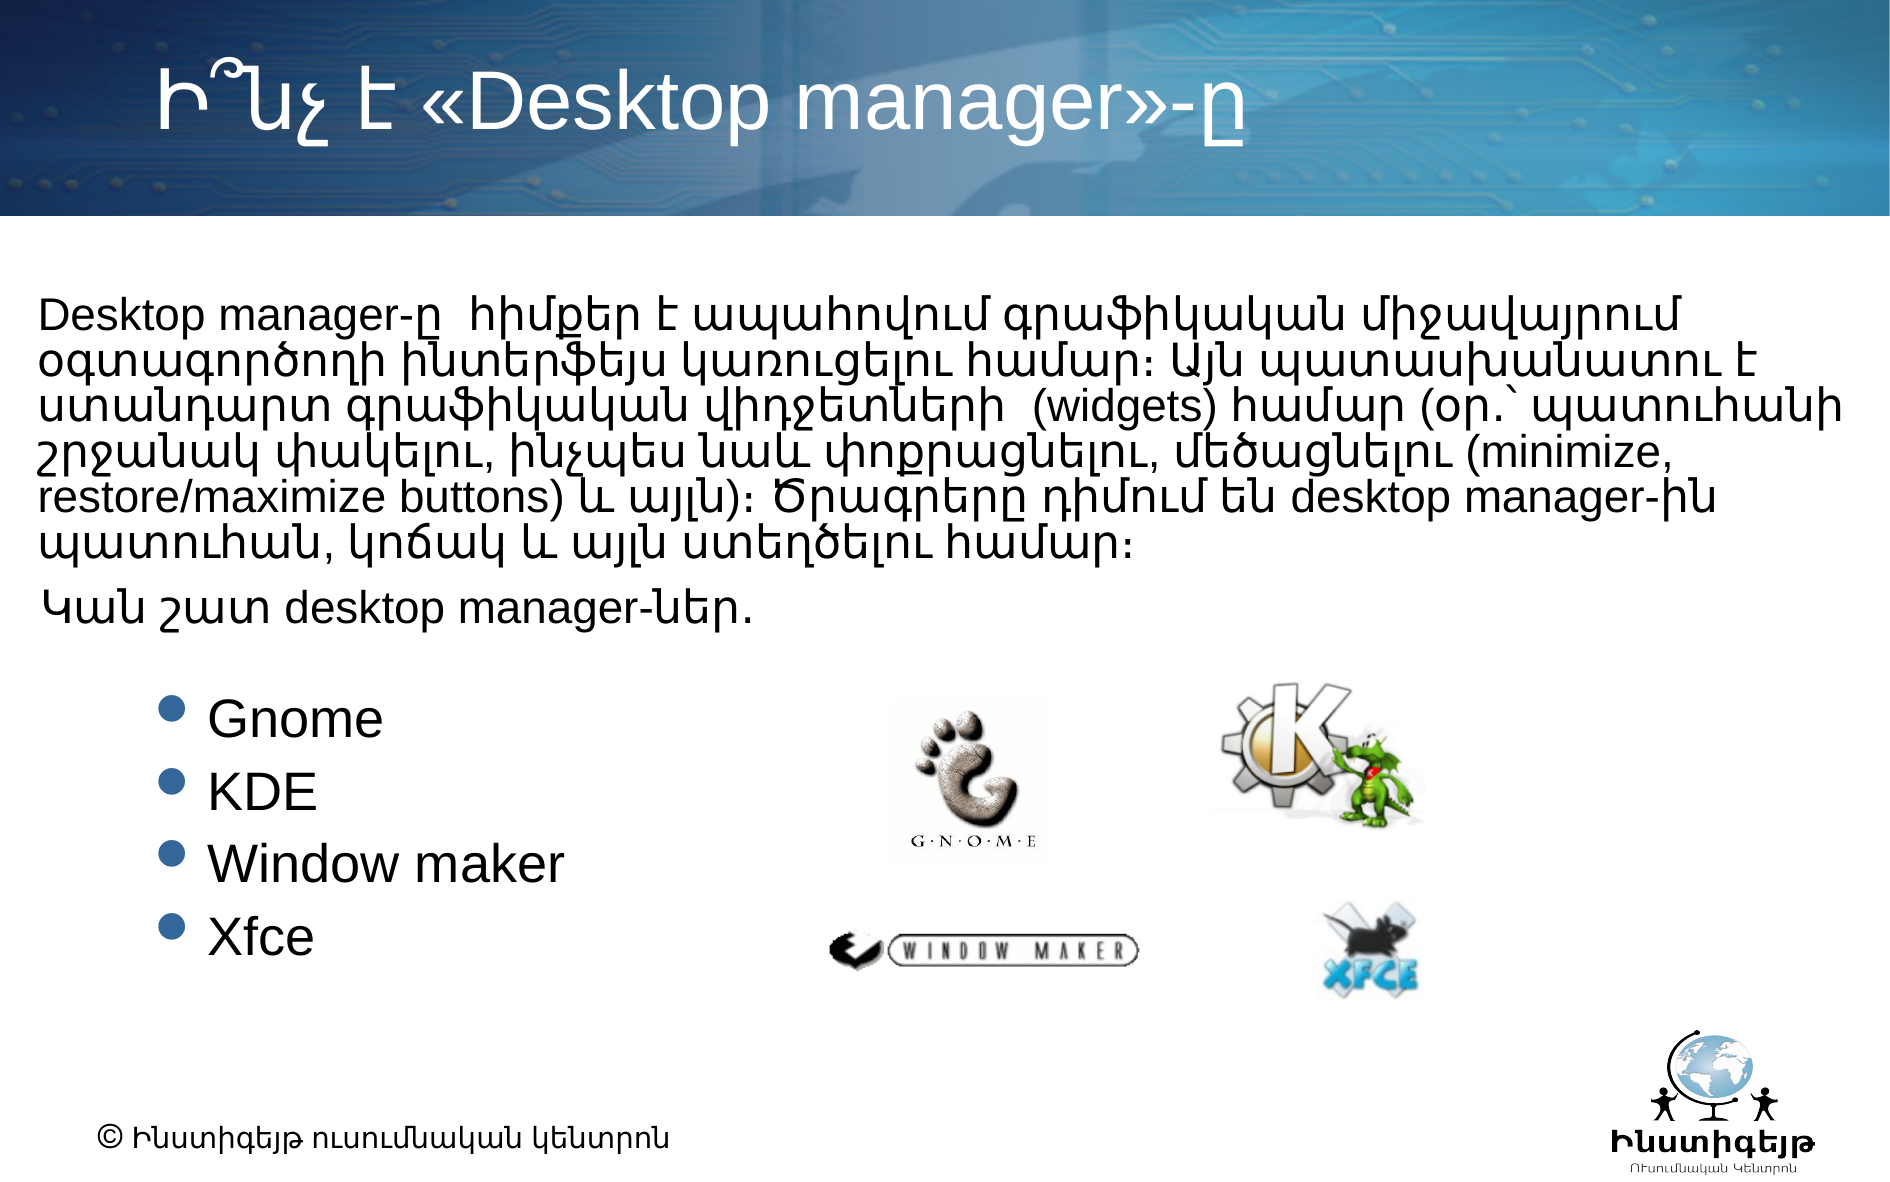

Ի՞նչ է «Desktop manager»-ը
# Desktop manager-ը հիմքեր է ապահովում գրաֆիկական միջավայրում օգտագործողի ինտերֆեյս կառուցելու համար։ Այն պատասխանատու է ստանդարտ գրաֆիկական վիդջետների (widgets) համար (օր․՝ պատուհանի շրջանակ փակելու, ինչպես նաև փոքրացնելու, մեծացնելու (minimize, restore/maximize buttons) և այլն)։ Ծրագրերը դիմում են desktop manager-ին պատուհան, կոճակ և այլն ստեղծելու համար։
Կան շատ desktop manager-ներ․
Gnome
KDE
Window maker
Xfce